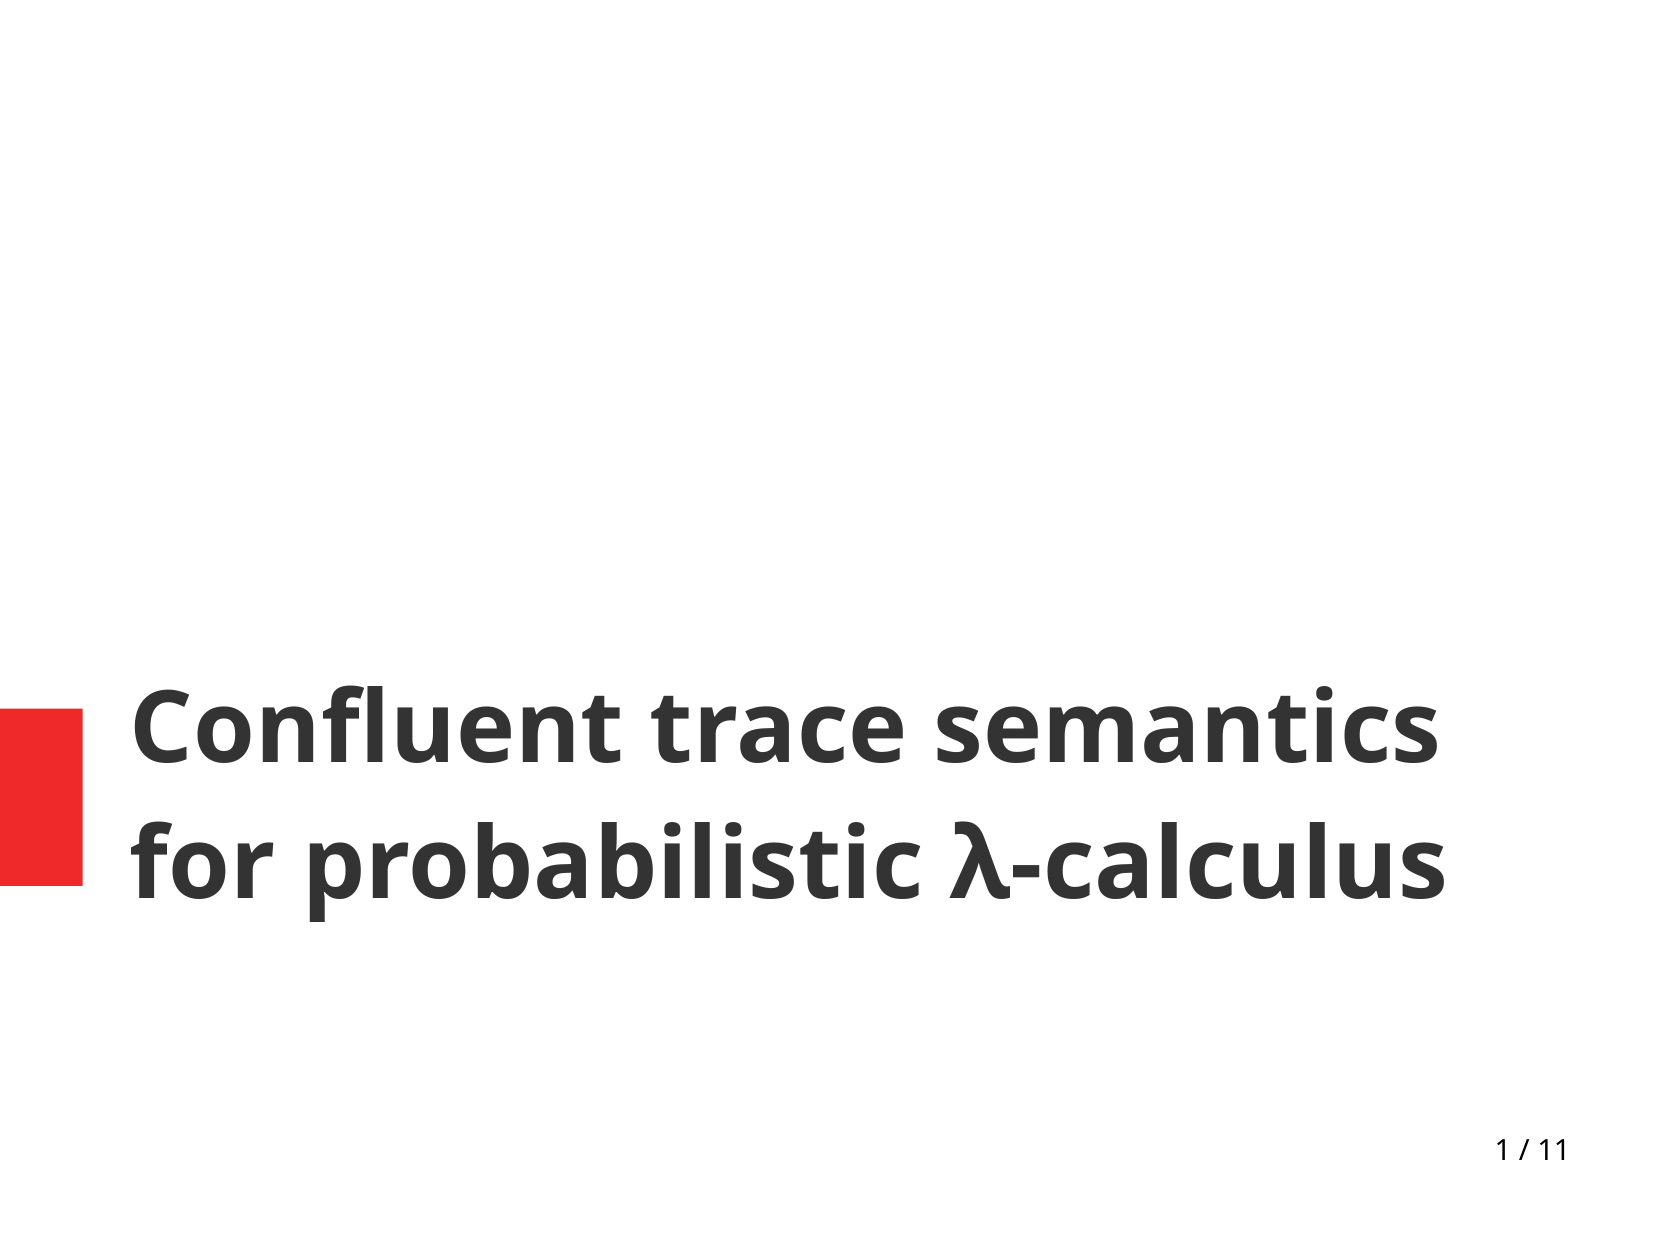

# Confluent trace semantics for probabilistic λ-calculus
1